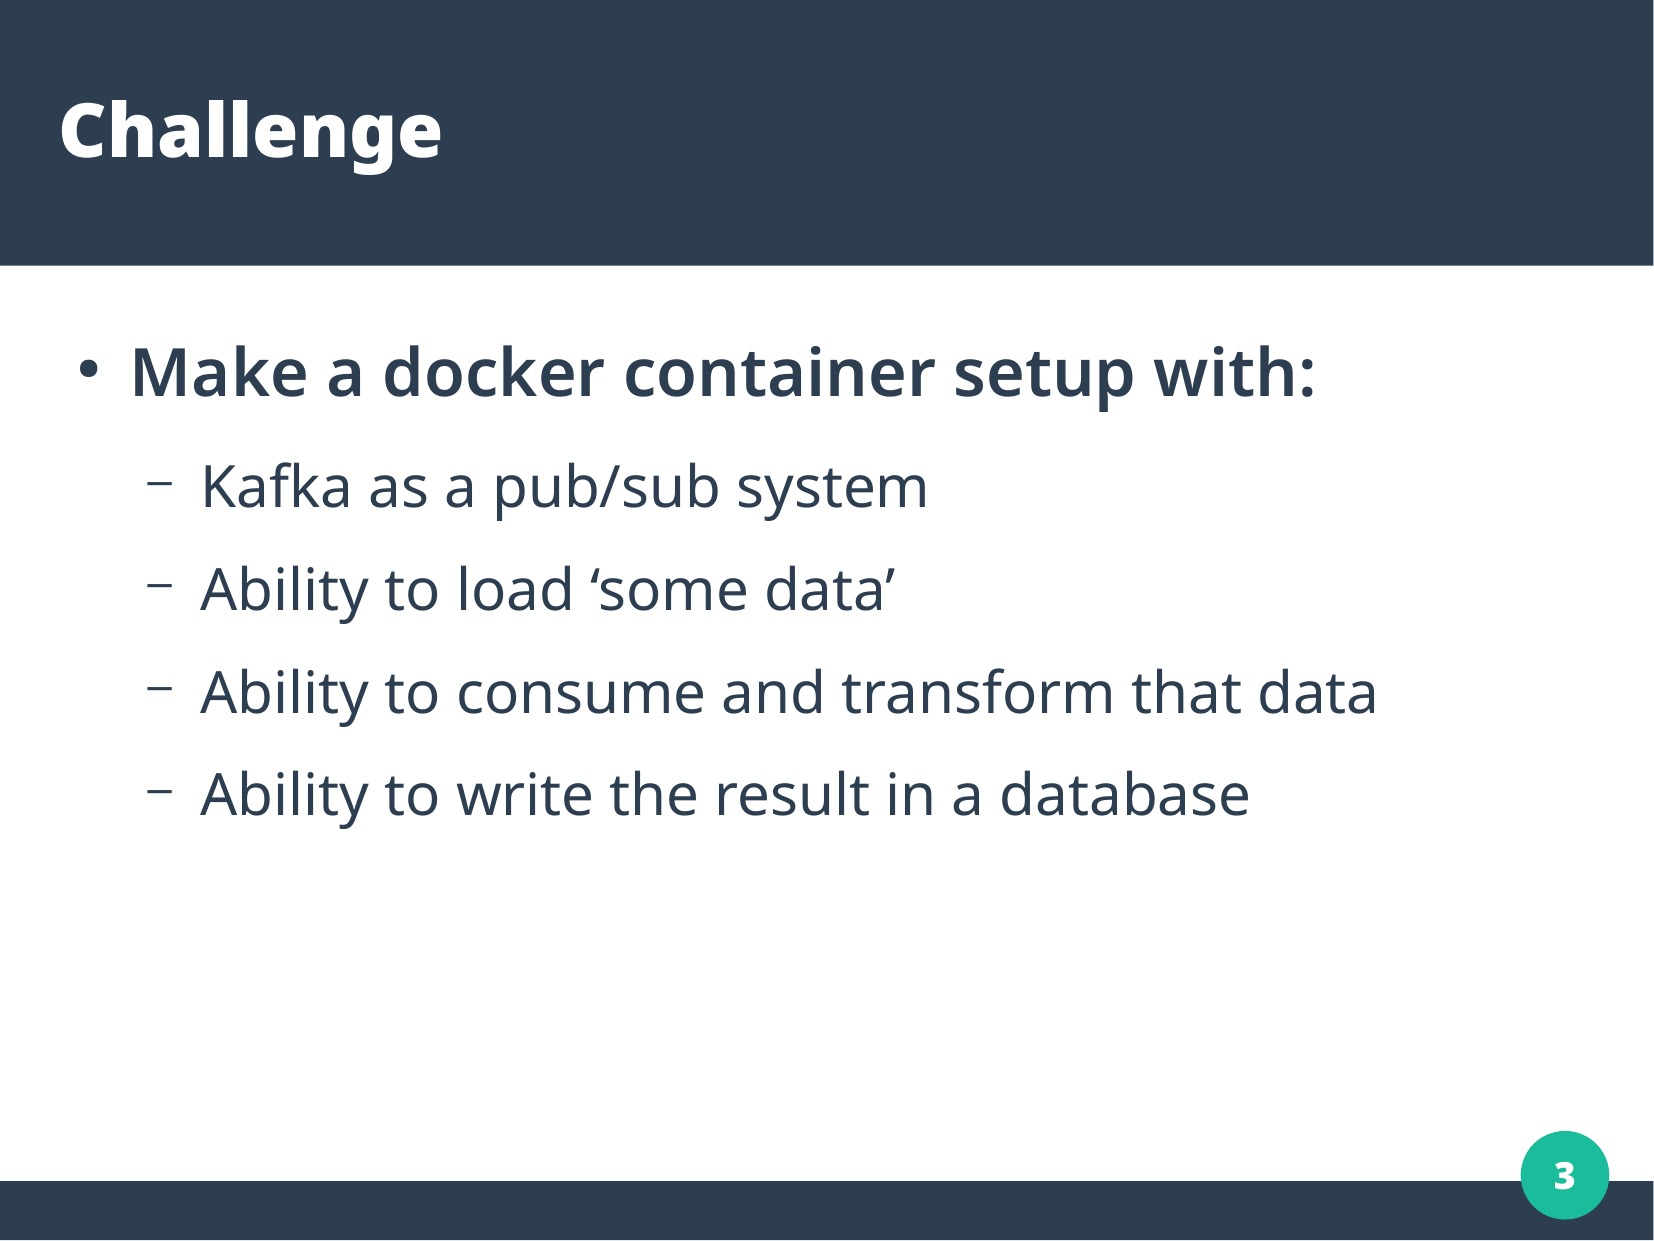

# Challenge
Make a docker container setup with:
Kafka as a pub/sub system
Ability to load ‘some data’
Ability to consume and transform that data
Ability to write the result in a database
3